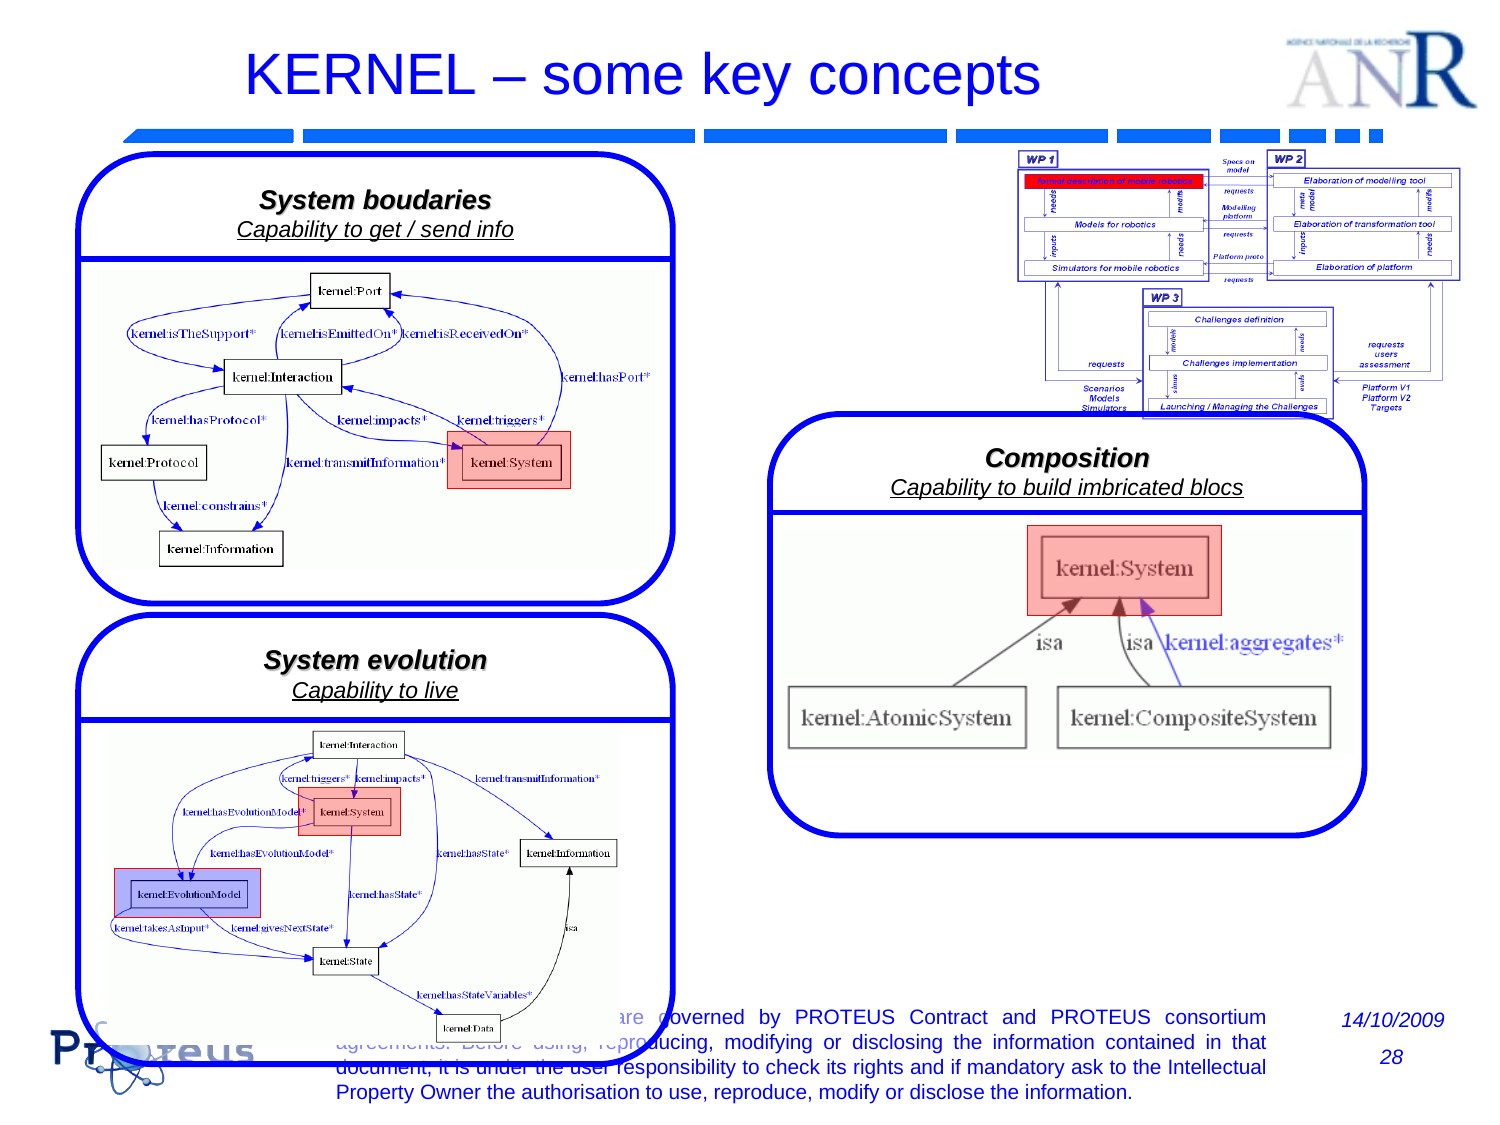

# KERNEL – some key concepts
System boudaries
Capability to get / send info
Composition
Capability to build imbricated blocs
System evolution
Capability to live